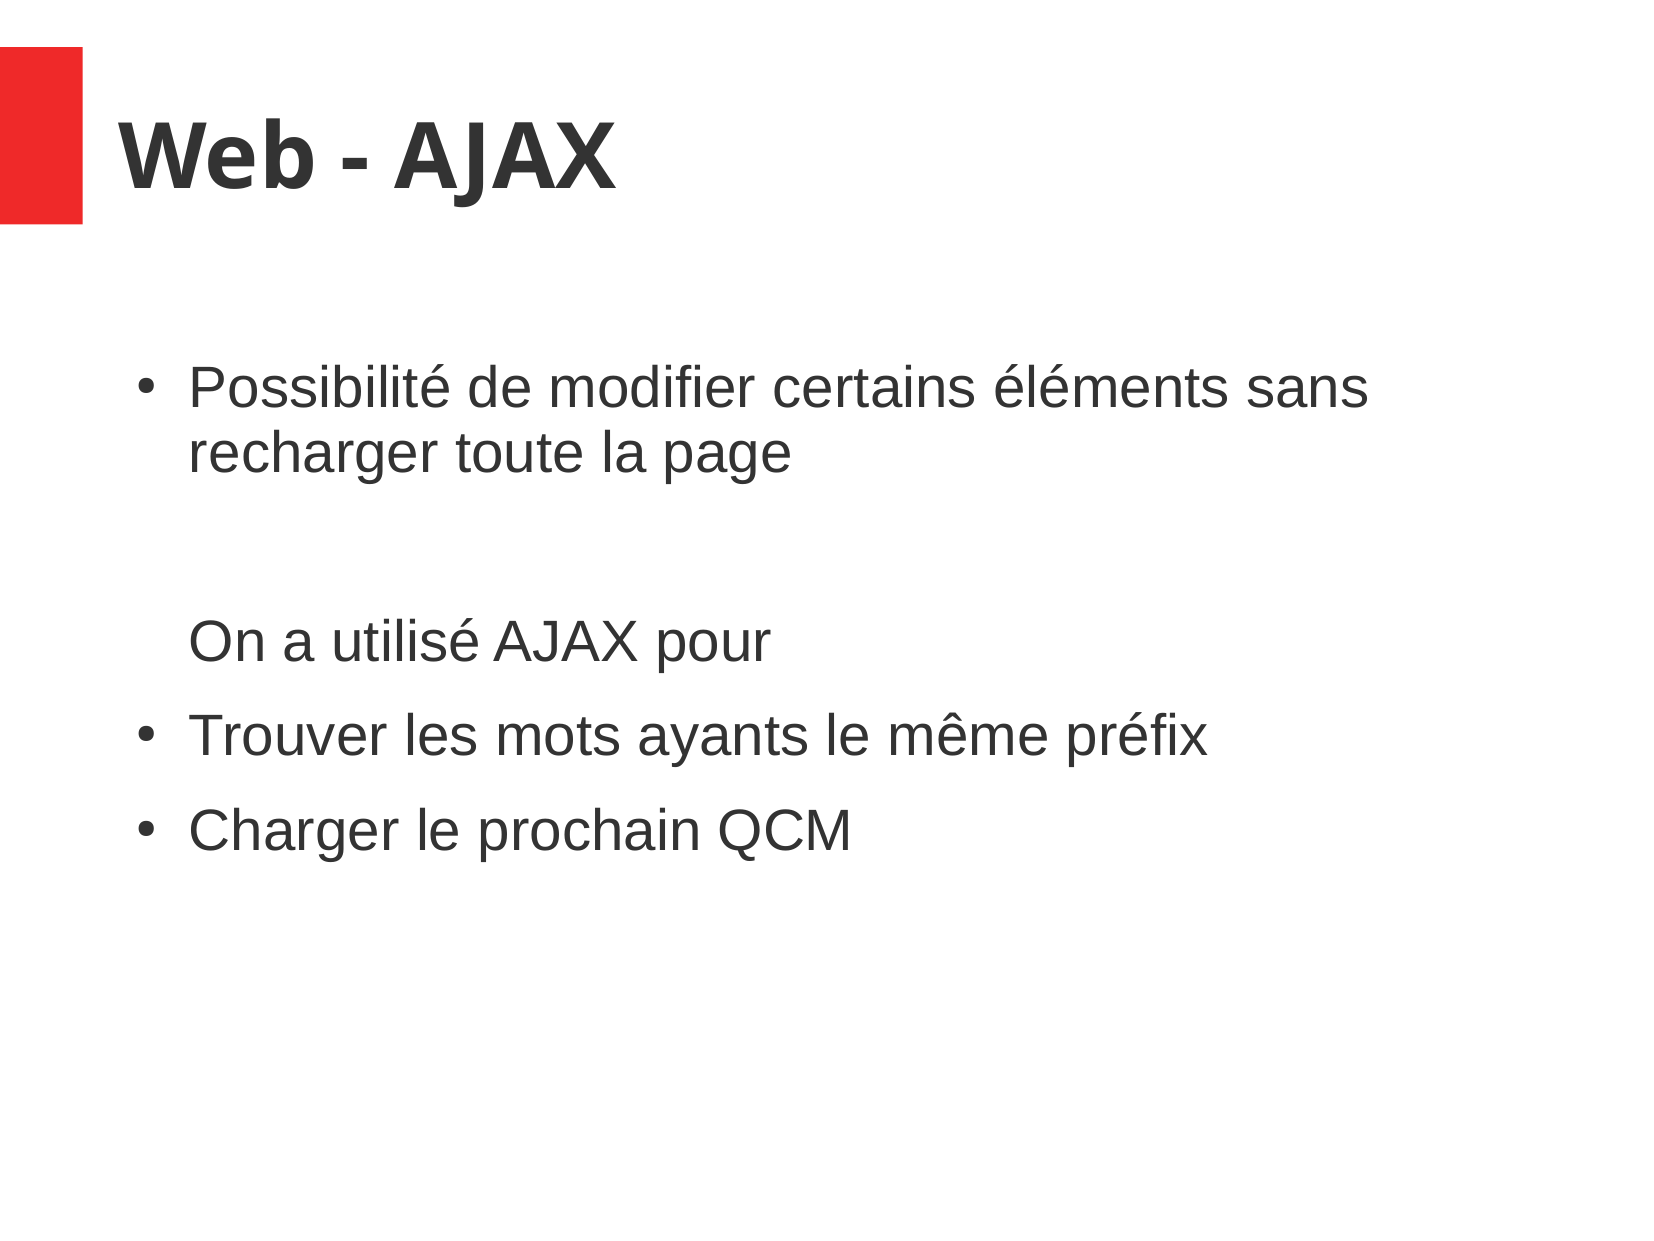

# Web - AJAX
Possibilité de modifier certains éléments sans recharger toute la page
On a utilisé AJAX pour
Trouver les mots ayants le même préfix
Charger le prochain QCM